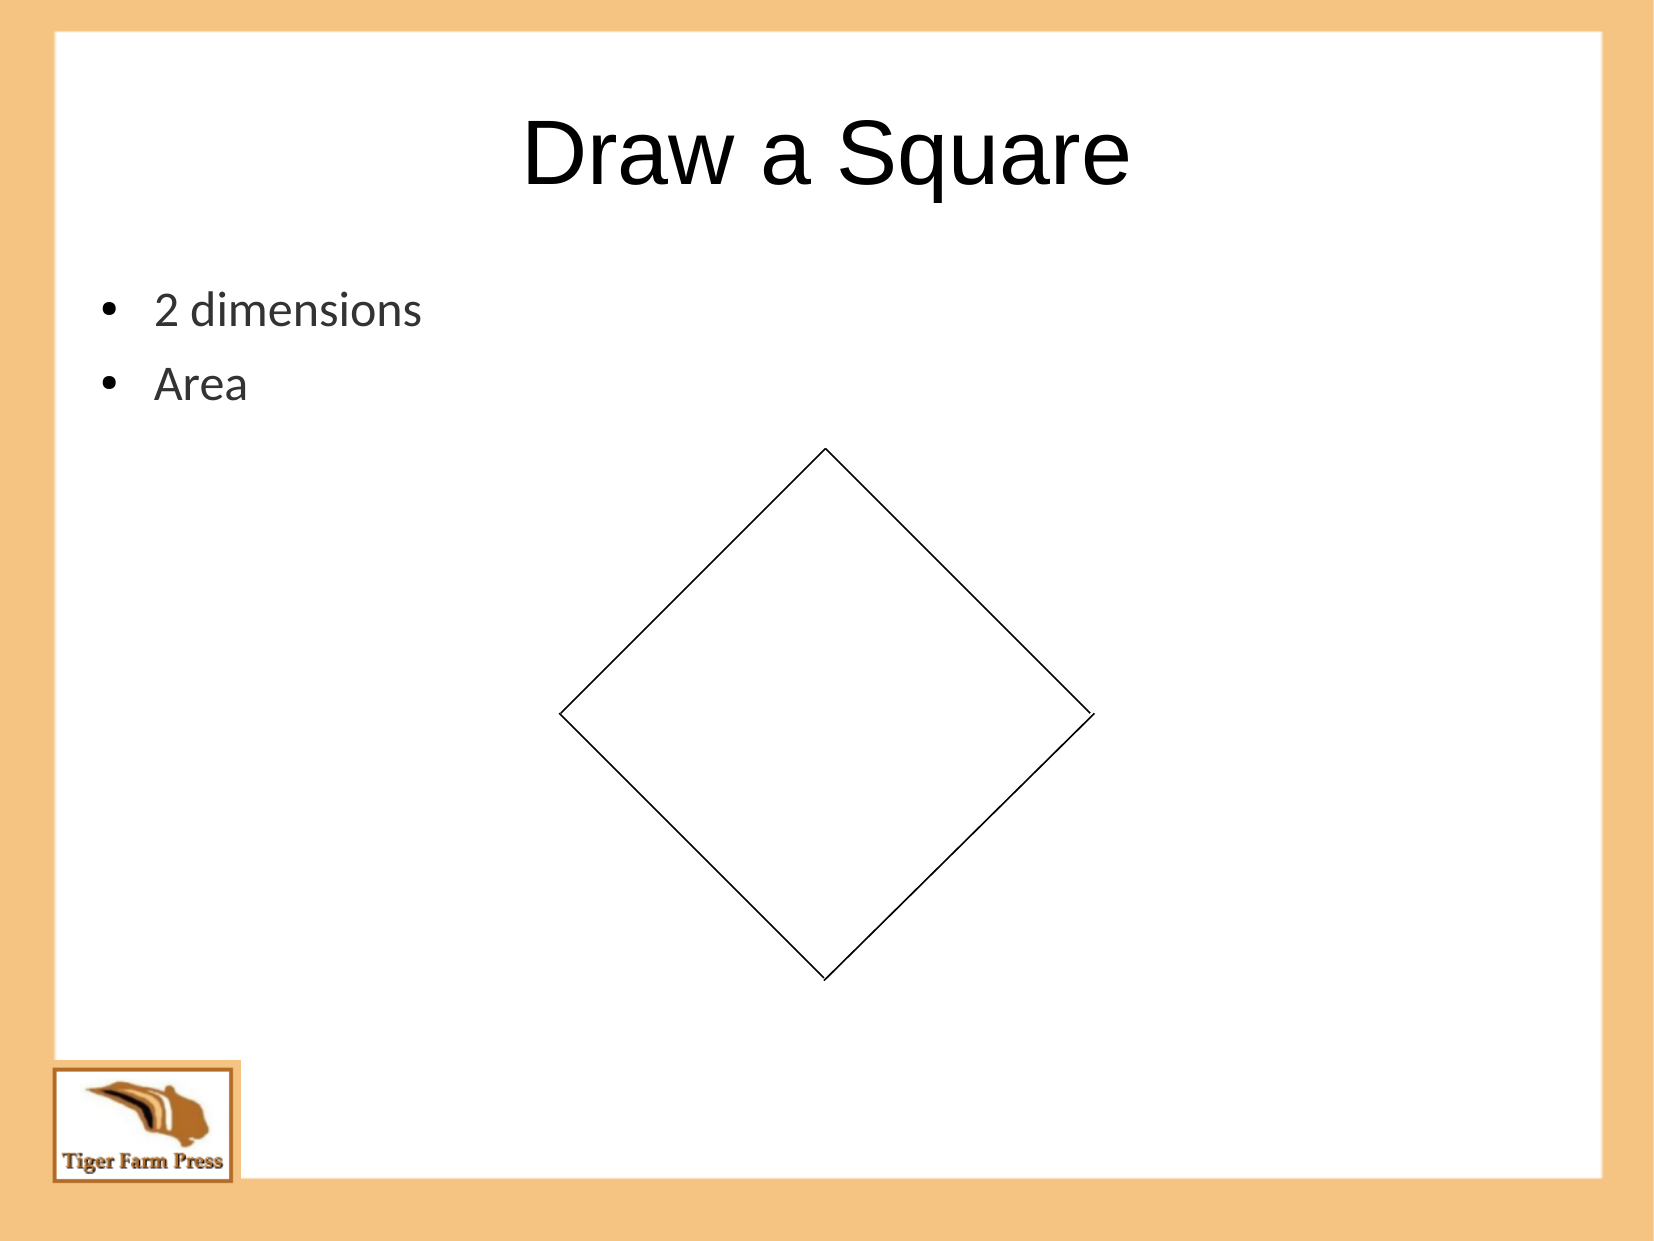

# Draw a Square
2 dimensions
Area